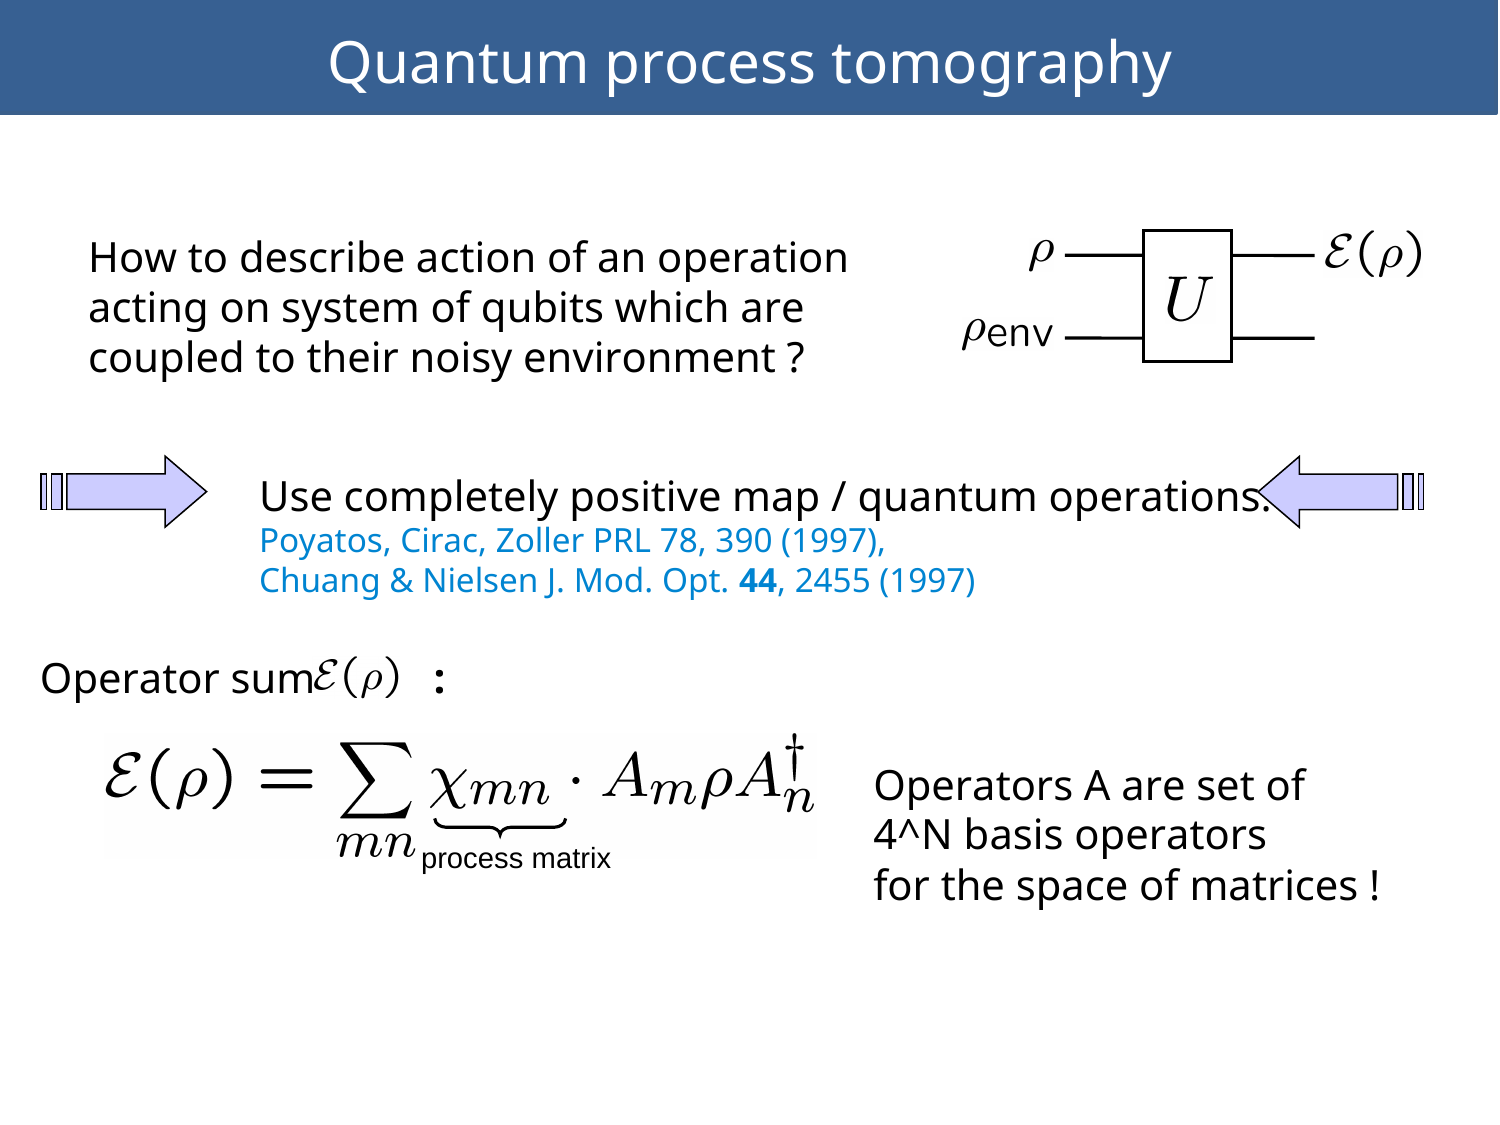

Quantum process tomography
How to describe action of an operation acting on system of qubits which are coupled to their noisy environment ?
Use completely positive map / quantum operations.
Poyatos, Cirac, Zoller PRL 78, 390 (1997),
Chuang & Nielsen J. Mod. Opt. 44, 2455 (1997)
Operator sum :
Operators A are set of
4^N basis operators
for the space of matrices !
process matrix